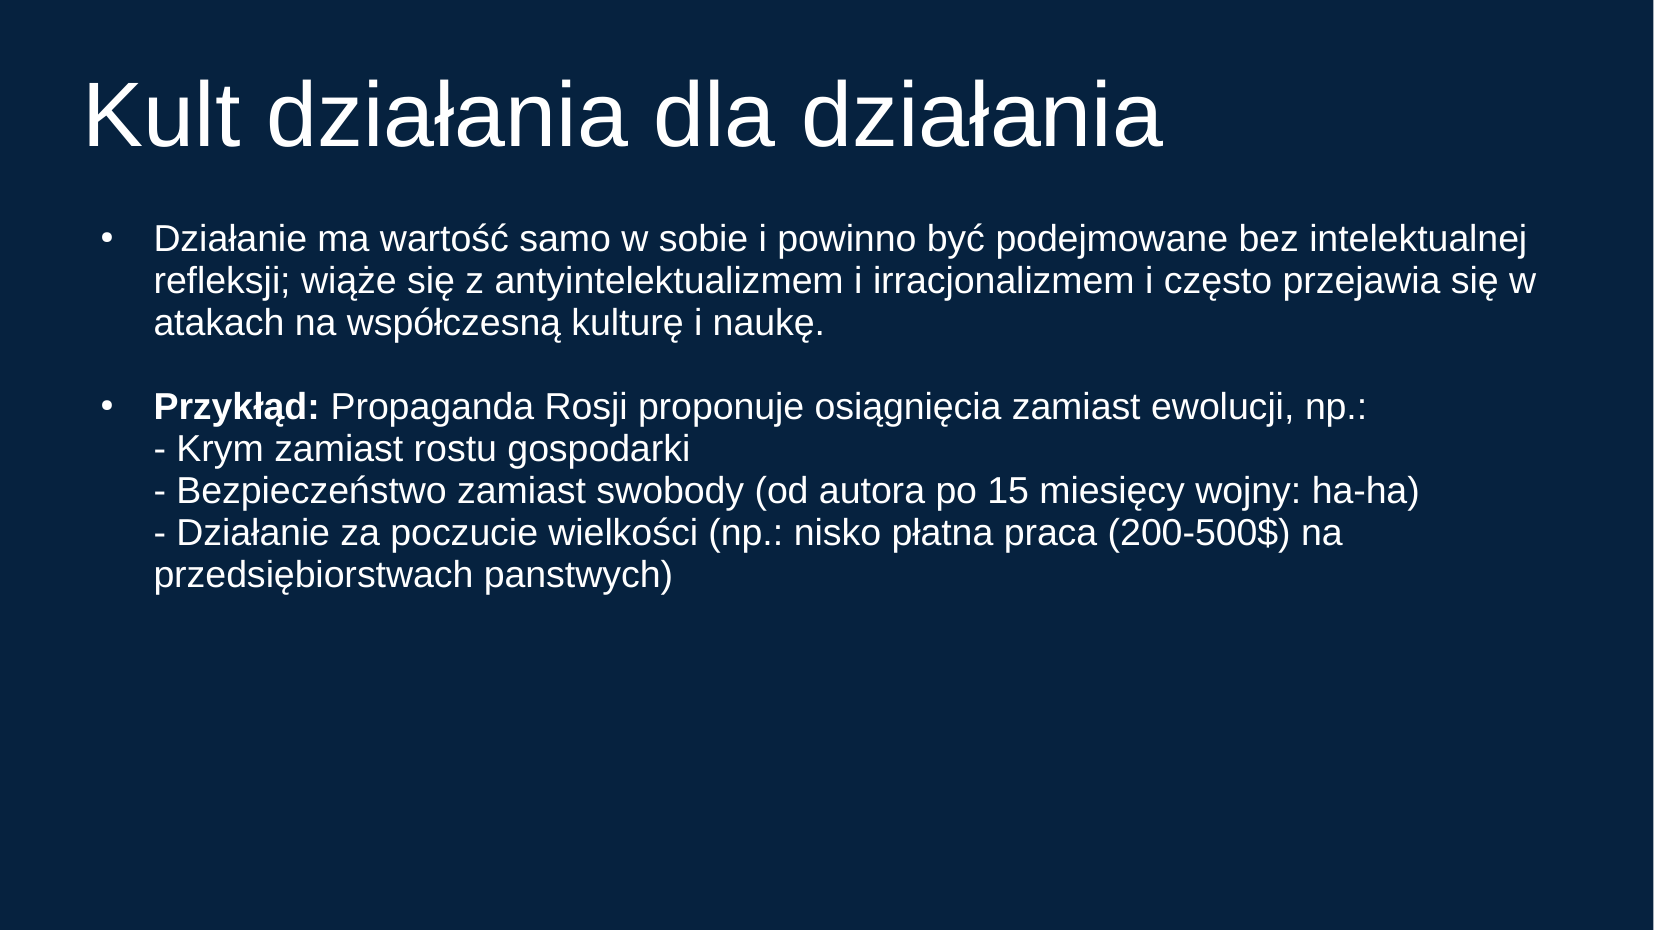

# Kult działania dla działania
Działanie ma wartość samo w sobie i powinno być podejmowane bez intelektualnej refleksji; wiąże się z antyintelektualizmem i irracjonalizmem i często przejawia się w atakach na współczesną kulturę i naukę.
Przykłąd: Propaganda Rosji proponuje osiągnięcia zamiast ewolucji, np.:
- Krym zamiast rostu gospodarki
- Bezpieczeństwo zamiast swobody (od autora po 15 miesięcy wojny: ha-ha)
- Działanie za poczucie wielkości (np.: nisko płatna praca (200-500$) na przedsiębiorstwach panstwych)